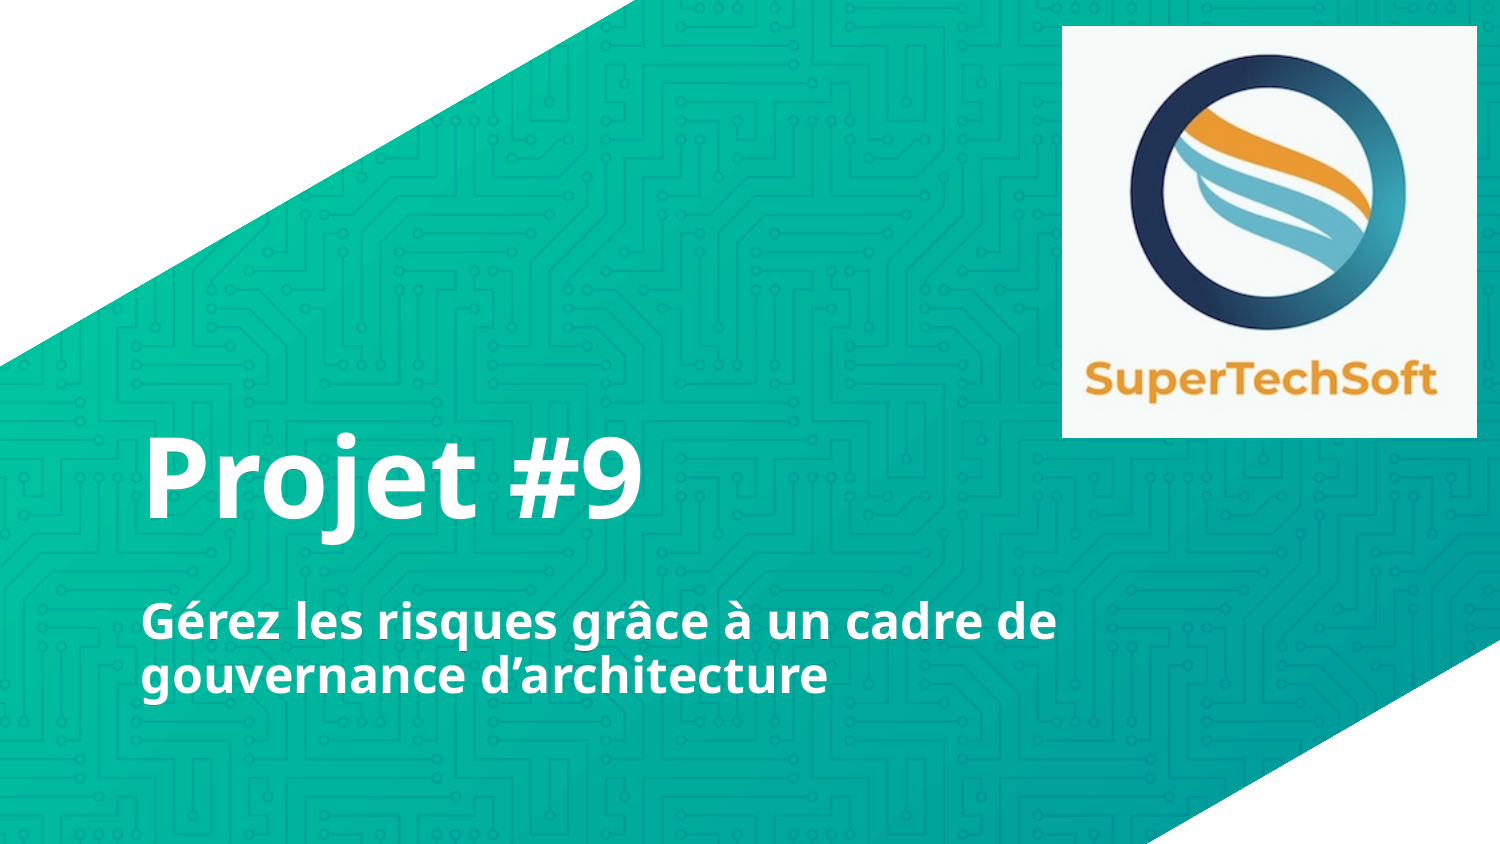

# Projet #9 Gérez les risques grâce à un cadre de gouvernance d’architecture